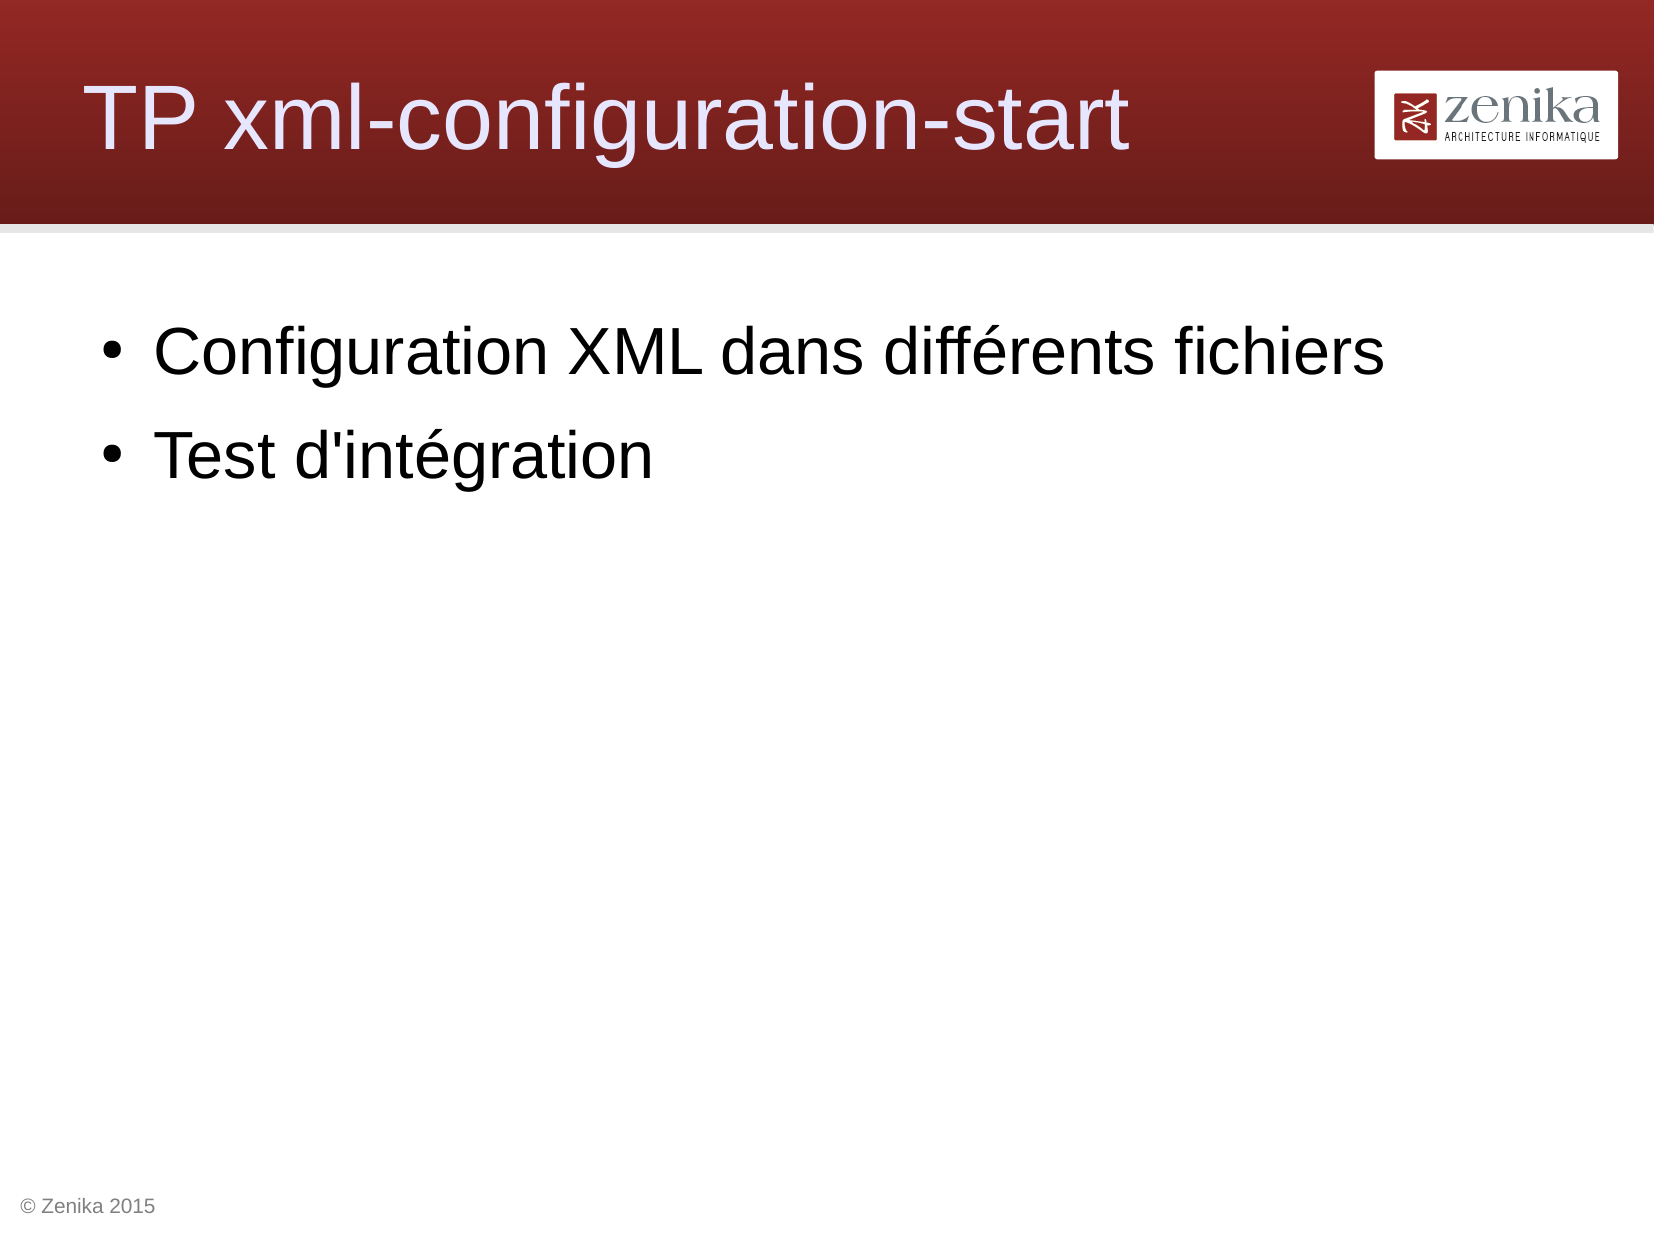

# TP xml-configuration-start
Configuration XML dans différents fichiers
Test d'intégration